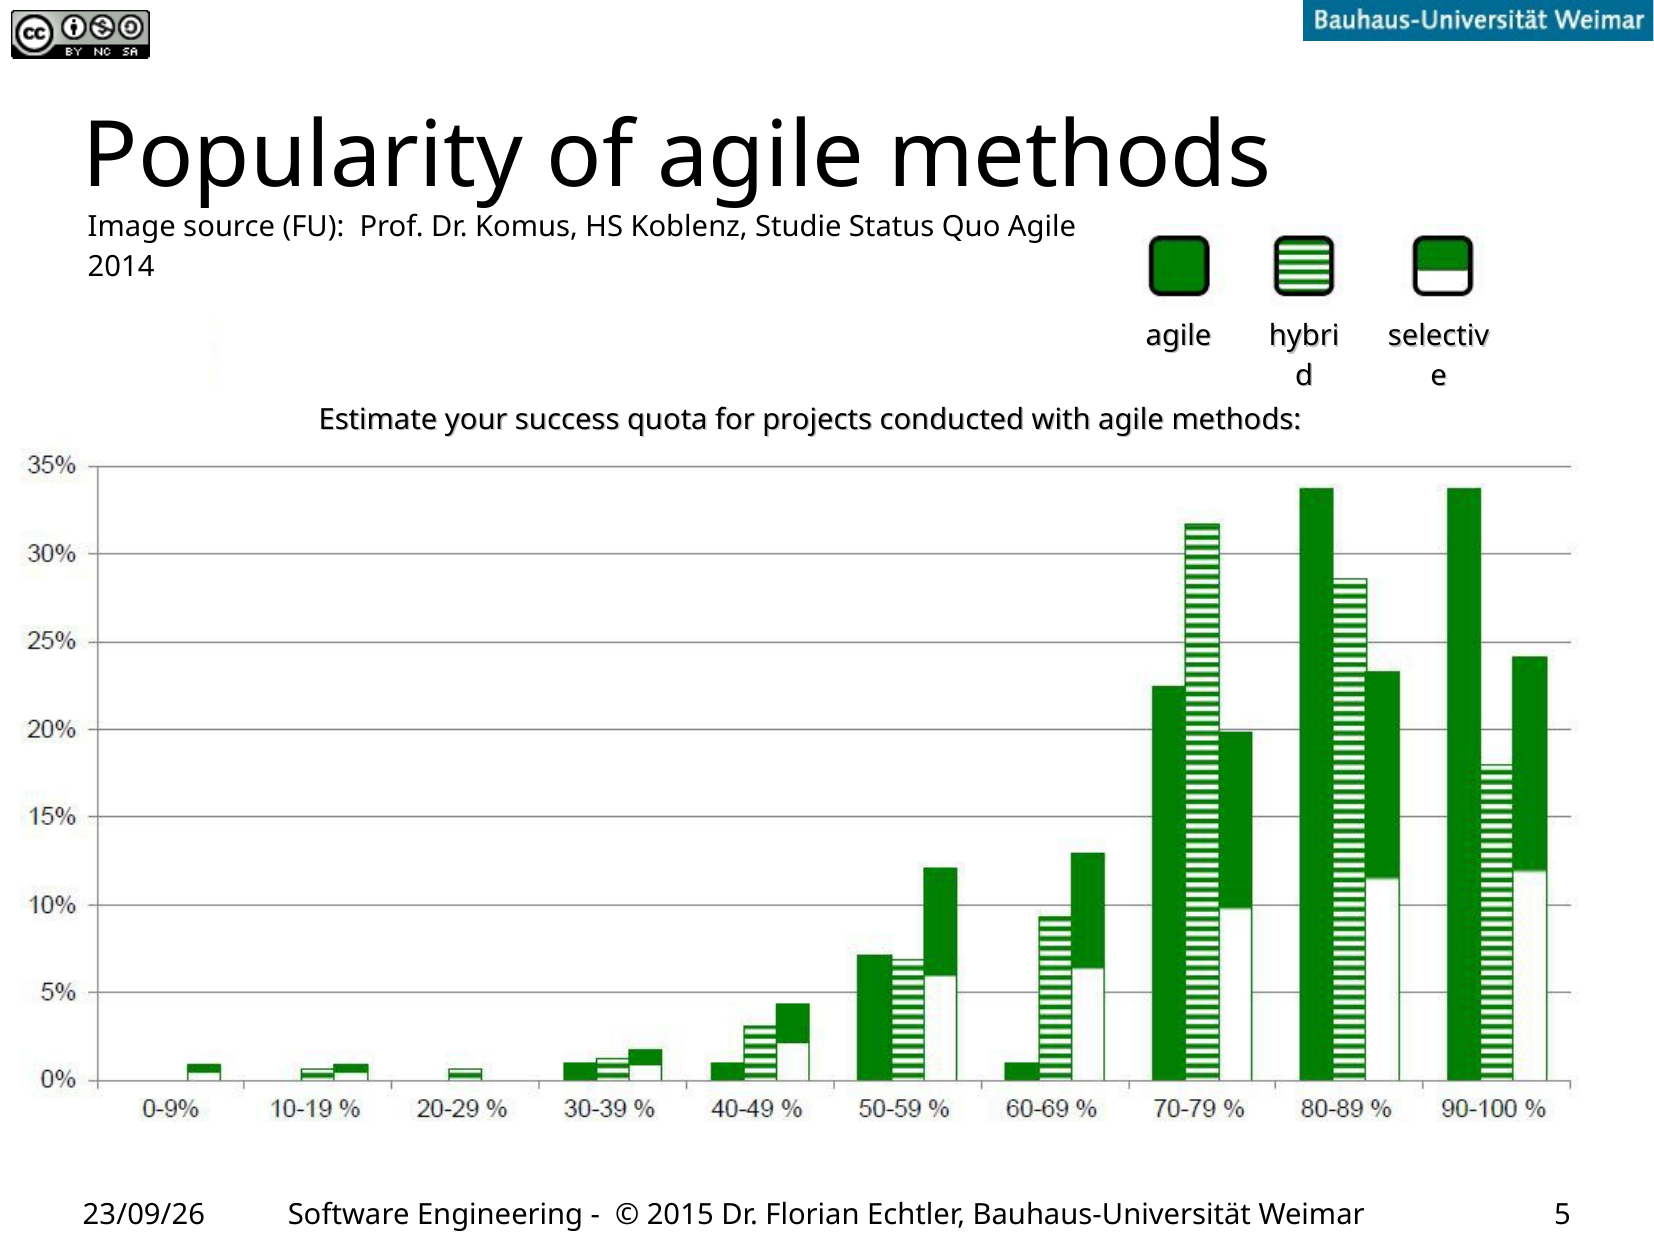

# Popularity of agile methods
Image source (FU): Prof. Dr. Komus, HS Koblenz, Studie Status Quo Agile 2014
agile
Estimate your success quota for projects conducted with agile methods:
hybrid
selective
Software Engineering - © 2015 Dr. Florian Echtler, Bauhaus-Universität Weimar
5